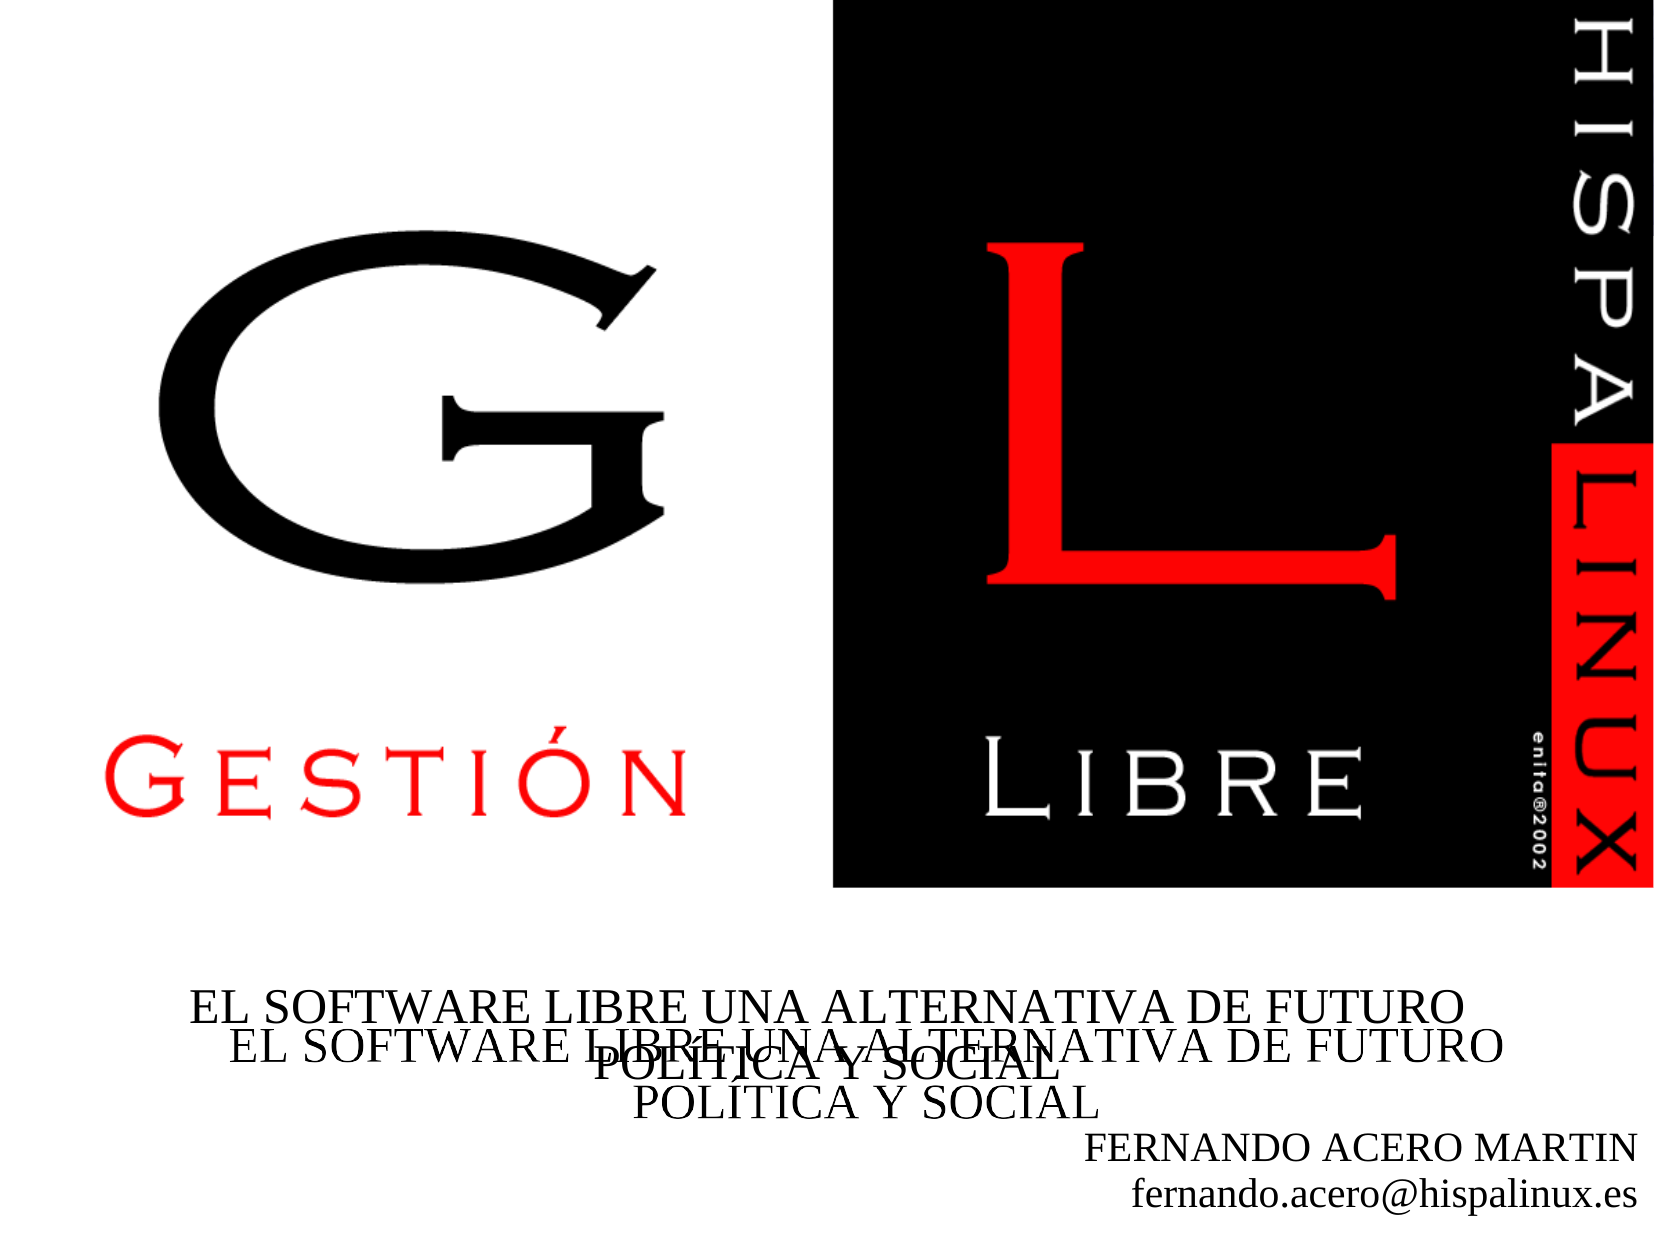

# Información del producto/servicio
EL SOFTWARE LIBRE UNA ALTERNATIVA DE FUTURO
POLÍTICA Y SOCIAL
FERNANDO ACERO MARTIN
fernando.acero@hispalinux.es